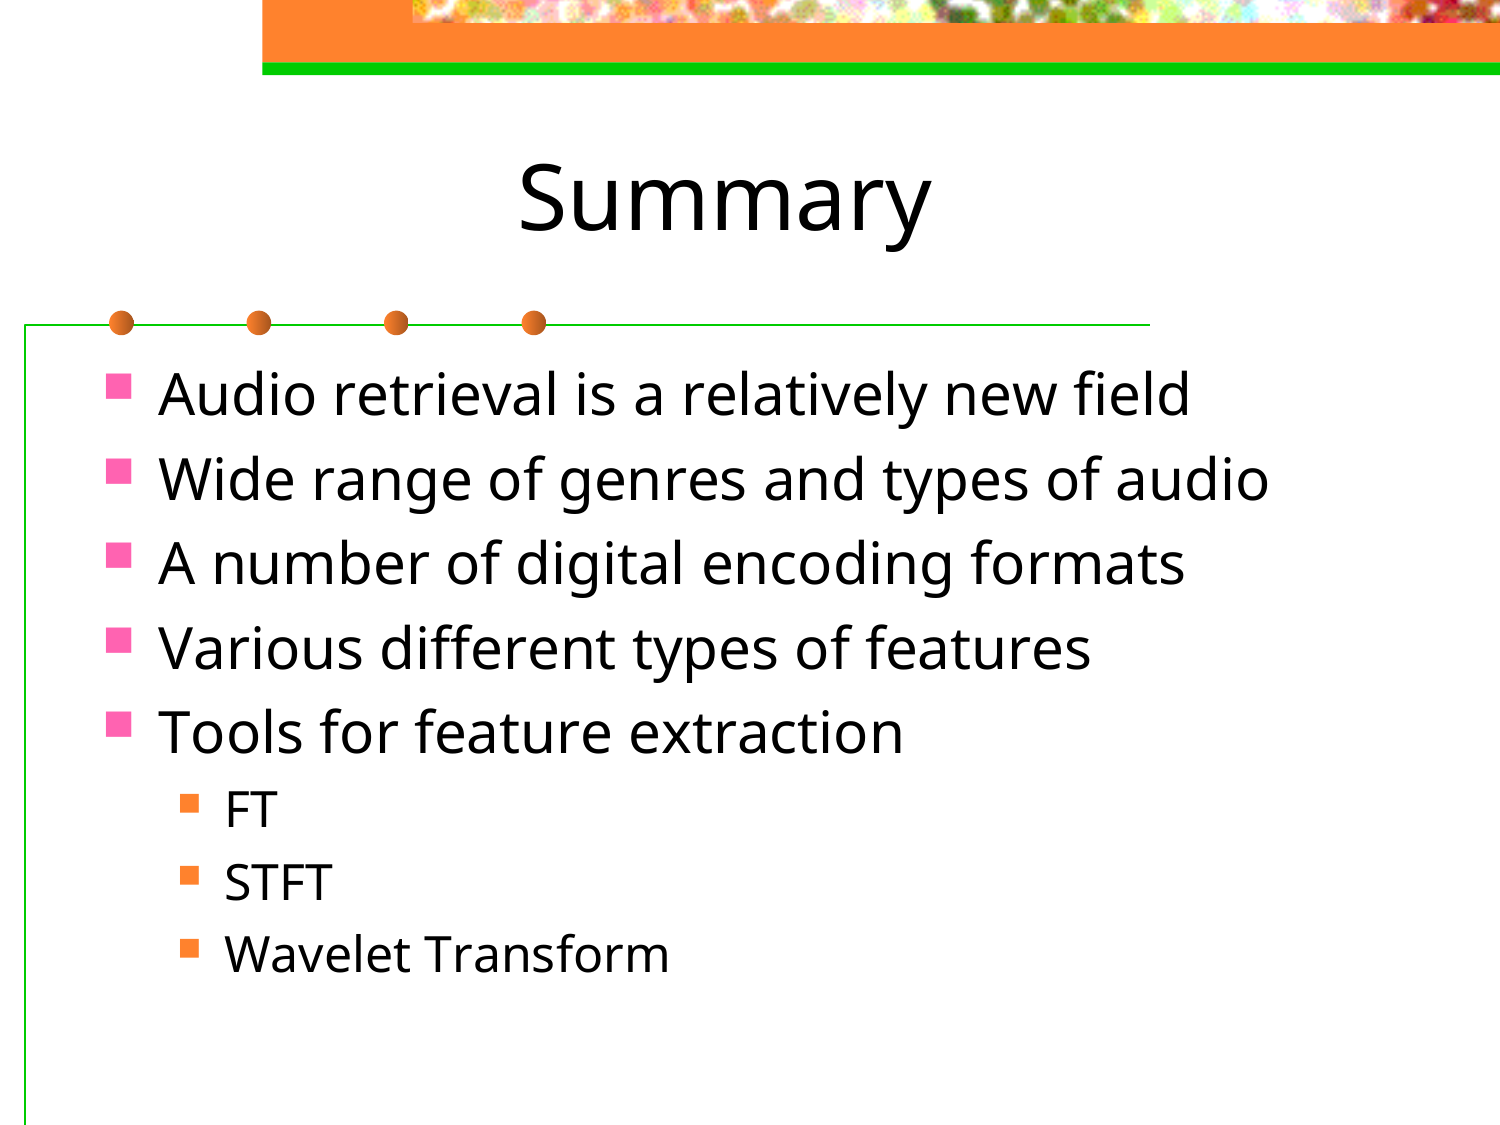

# Summary
Audio retrieval is a relatively new field
Wide range of genres and types of audio
A number of digital encoding formats
Various different types of features
Tools for feature extraction
FT
STFT
Wavelet Transform